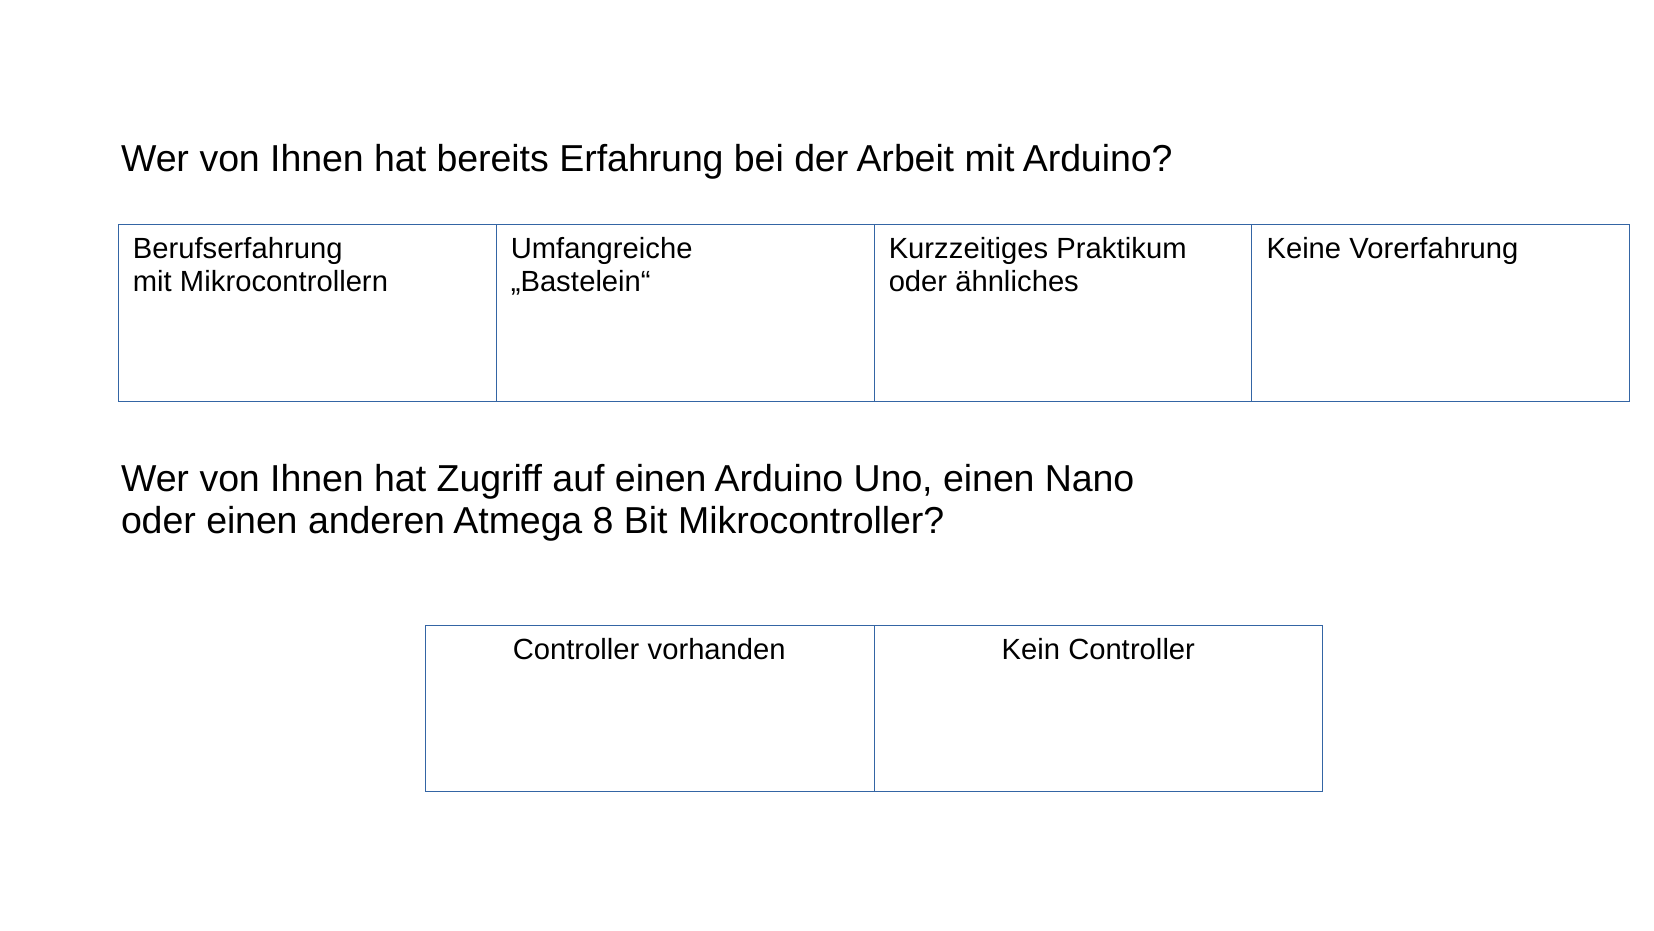

Wer von Ihnen hat bereits Erfahrung bei der Arbeit mit Arduino?
Berufserfahrung
mit Mikrocontrollern
Umfangreiche
„Bastelein“
Kurzzeitiges Praktikum
oder ähnliches
Keine Vorerfahrung
Wer von Ihnen hat Zugriff auf einen Arduino Uno, einen Nano oder einen anderen Atmega 8 Bit Mikrocontroller?
Controller vorhanden
Kein Controller